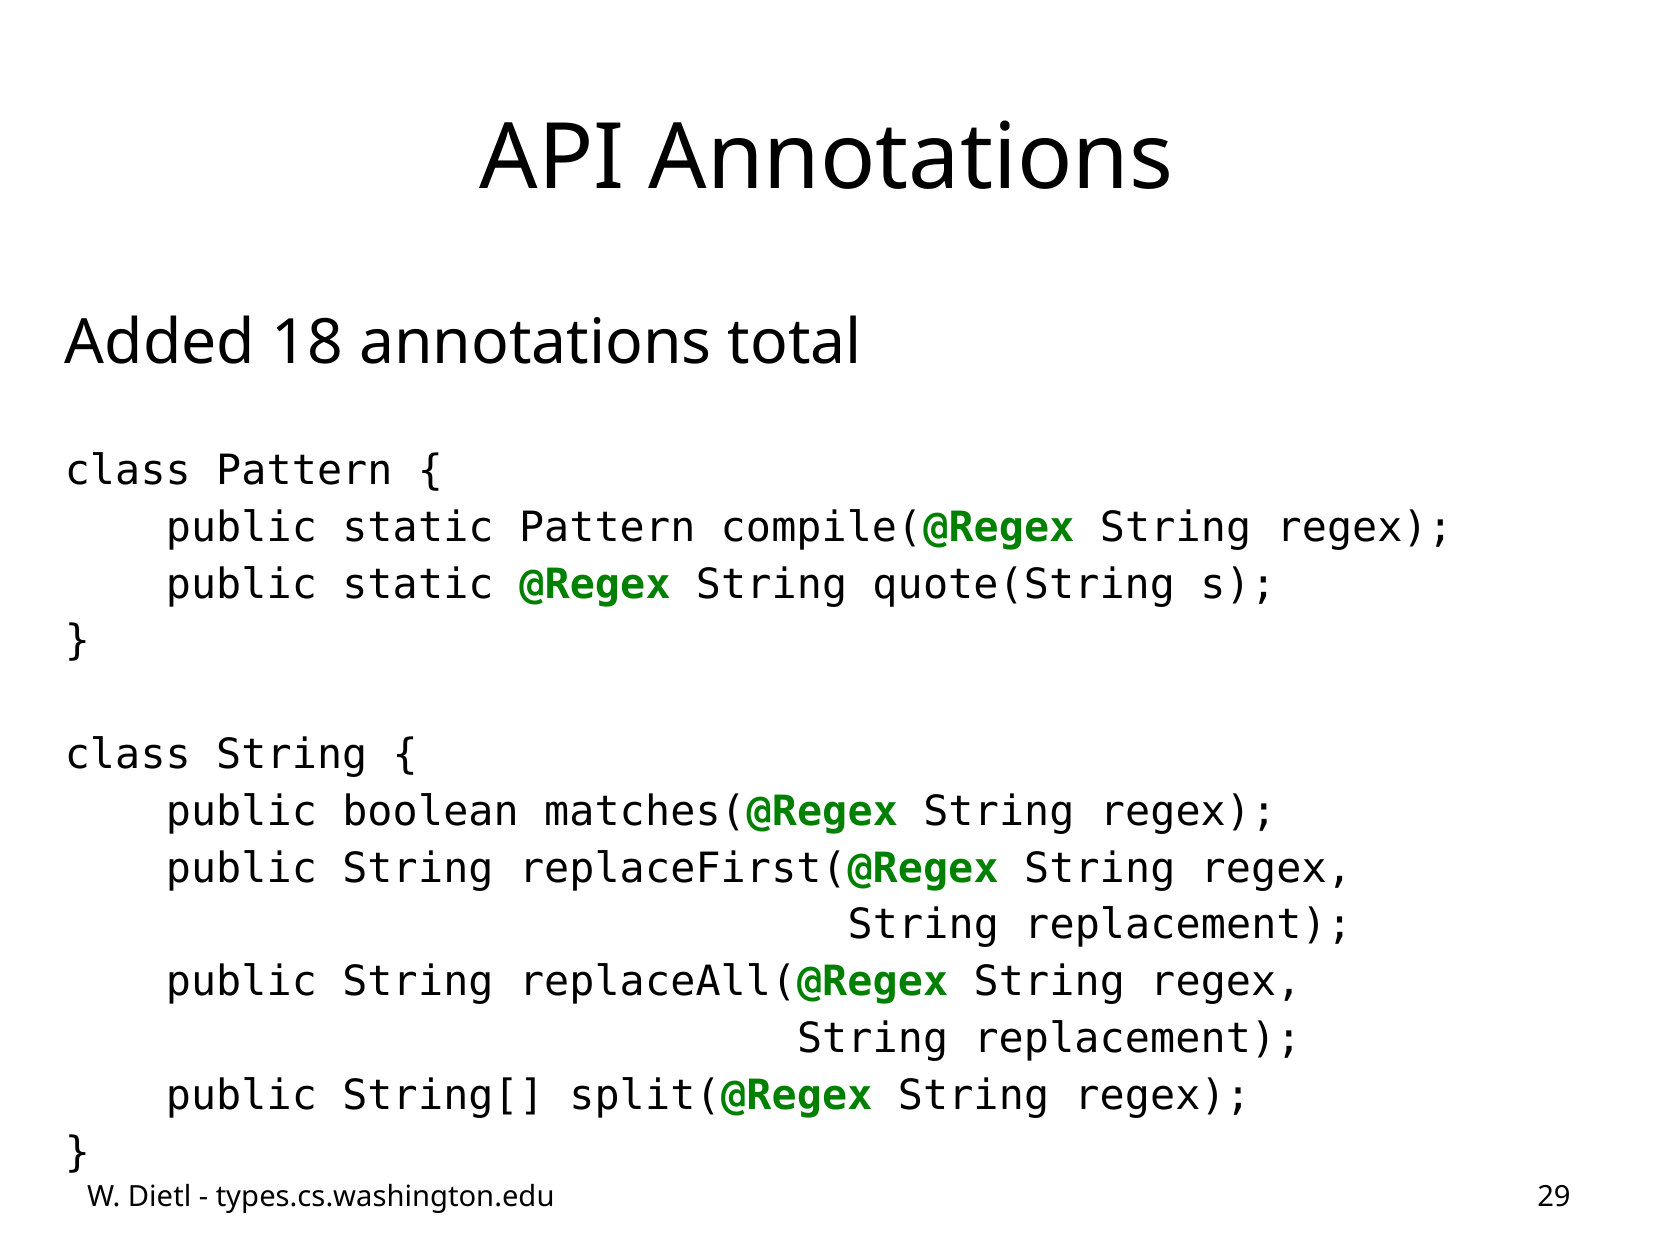

# API Annotations
Added 18 annotations total
class Pattern {
 public static Pattern compile(@Regex String regex);
 public static @Regex String quote(String s);
}
class String {
 public boolean matches(@Regex String regex);
 public String replaceFirst(@Regex String regex,
 String replacement);
 public String replaceAll(@Regex String regex,
 String replacement);
 public String[] split(@Regex String regex);
}
W. Dietl - types.cs.washington.edu
29